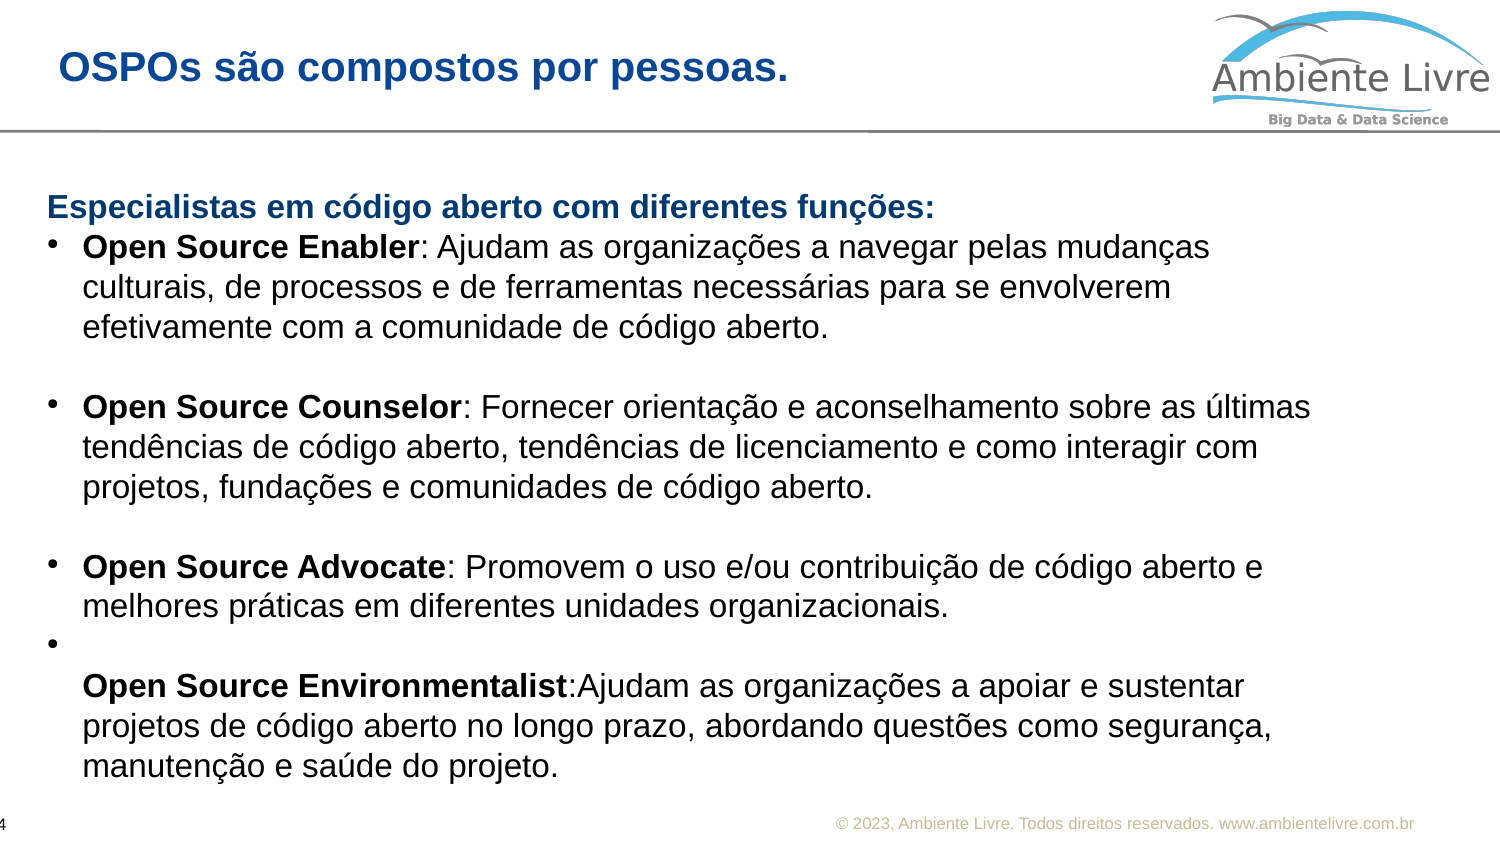

# OSPOs são compostos por pessoas.
Especialistas em código aberto com diferentes funções:
Open Source Enabler: Ajudam as organizações a navegar pelas mudanças culturais, de processos e de ferramentas necessárias para se envolverem efetivamente com a comunidade de código aberto.
Open Source Counselor: Fornecer orientação e aconselhamento sobre as últimas tendências de código aberto, tendências de licenciamento e como interagir com projetos, fundações e comunidades de código aberto.
Open Source Advocate: Promovem o uso e/ou contribuição de código aberto e melhores práticas em diferentes unidades organizacionais.
Open Source Environmentalist:Ajudam as organizações a apoiar e sustentar projetos de código aberto no longo prazo, abordando questões como segurança, manutenção e saúde do projeto.